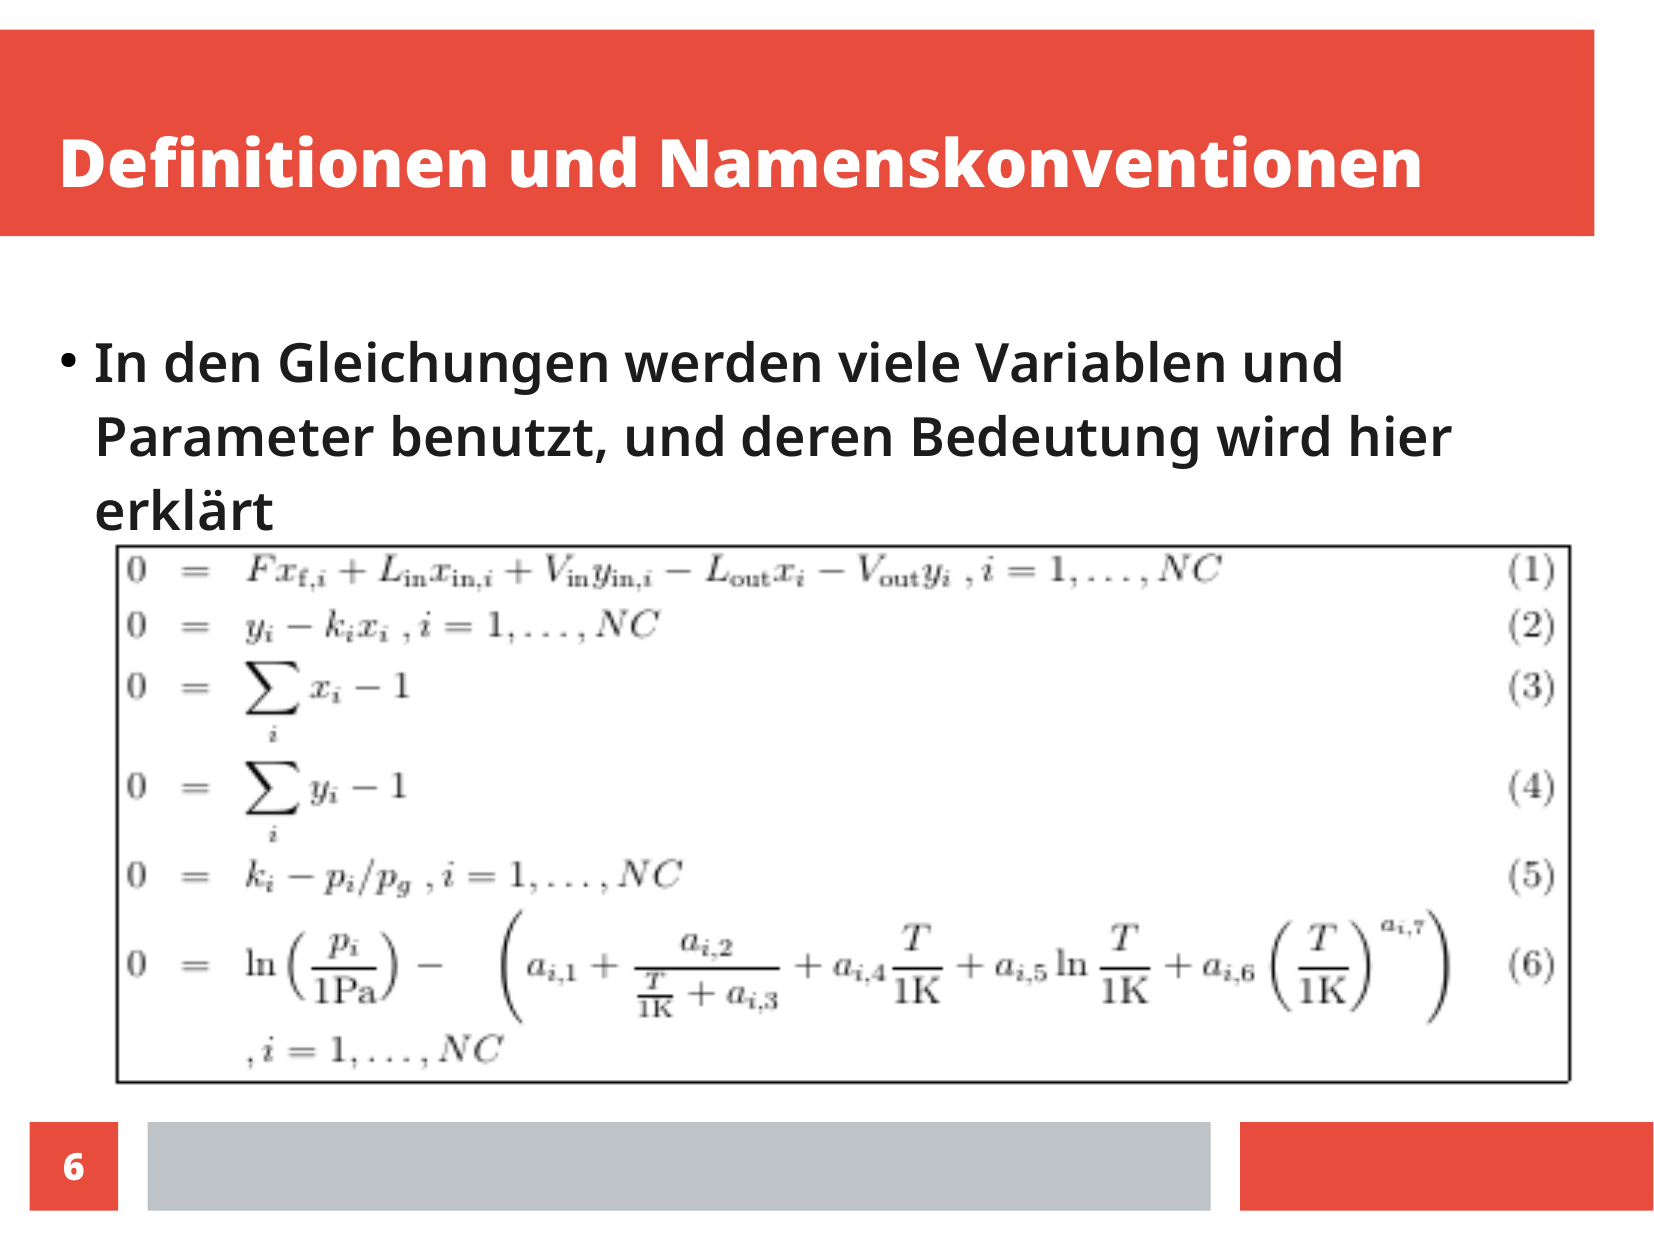

# Definitionen und Namenskonventionen
In den Gleichungen werden viele Variablen und Parameter benutzt, und deren Bedeutung wird hier erklärt
6